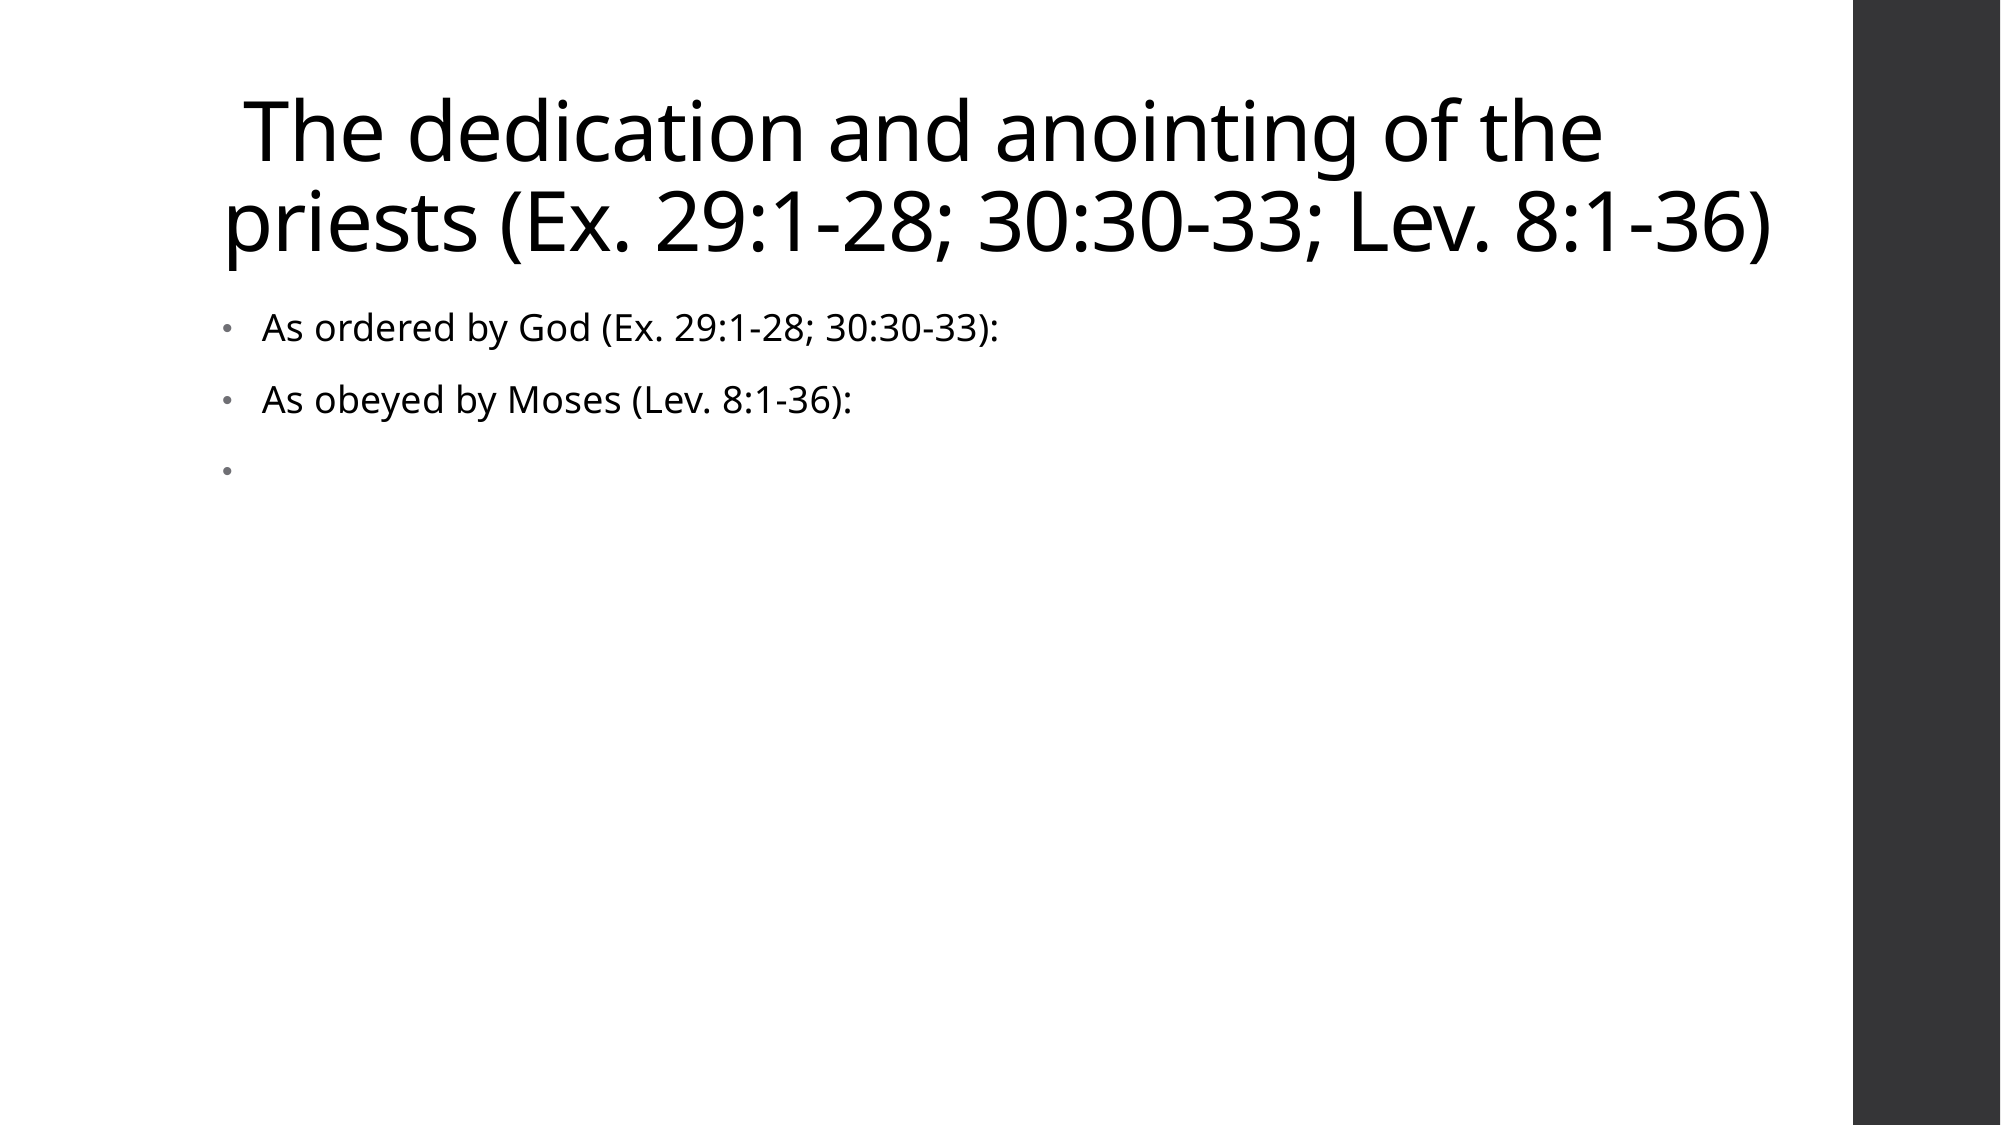

# The dedication and anointing of the priests (Ex. 29:1-28; 30:30-33; Lev. 8:1-36)
 As ordered by God (Ex. 29:1-28; 30:30-33):
 As obeyed by Moses (Lev. 8:1-36):